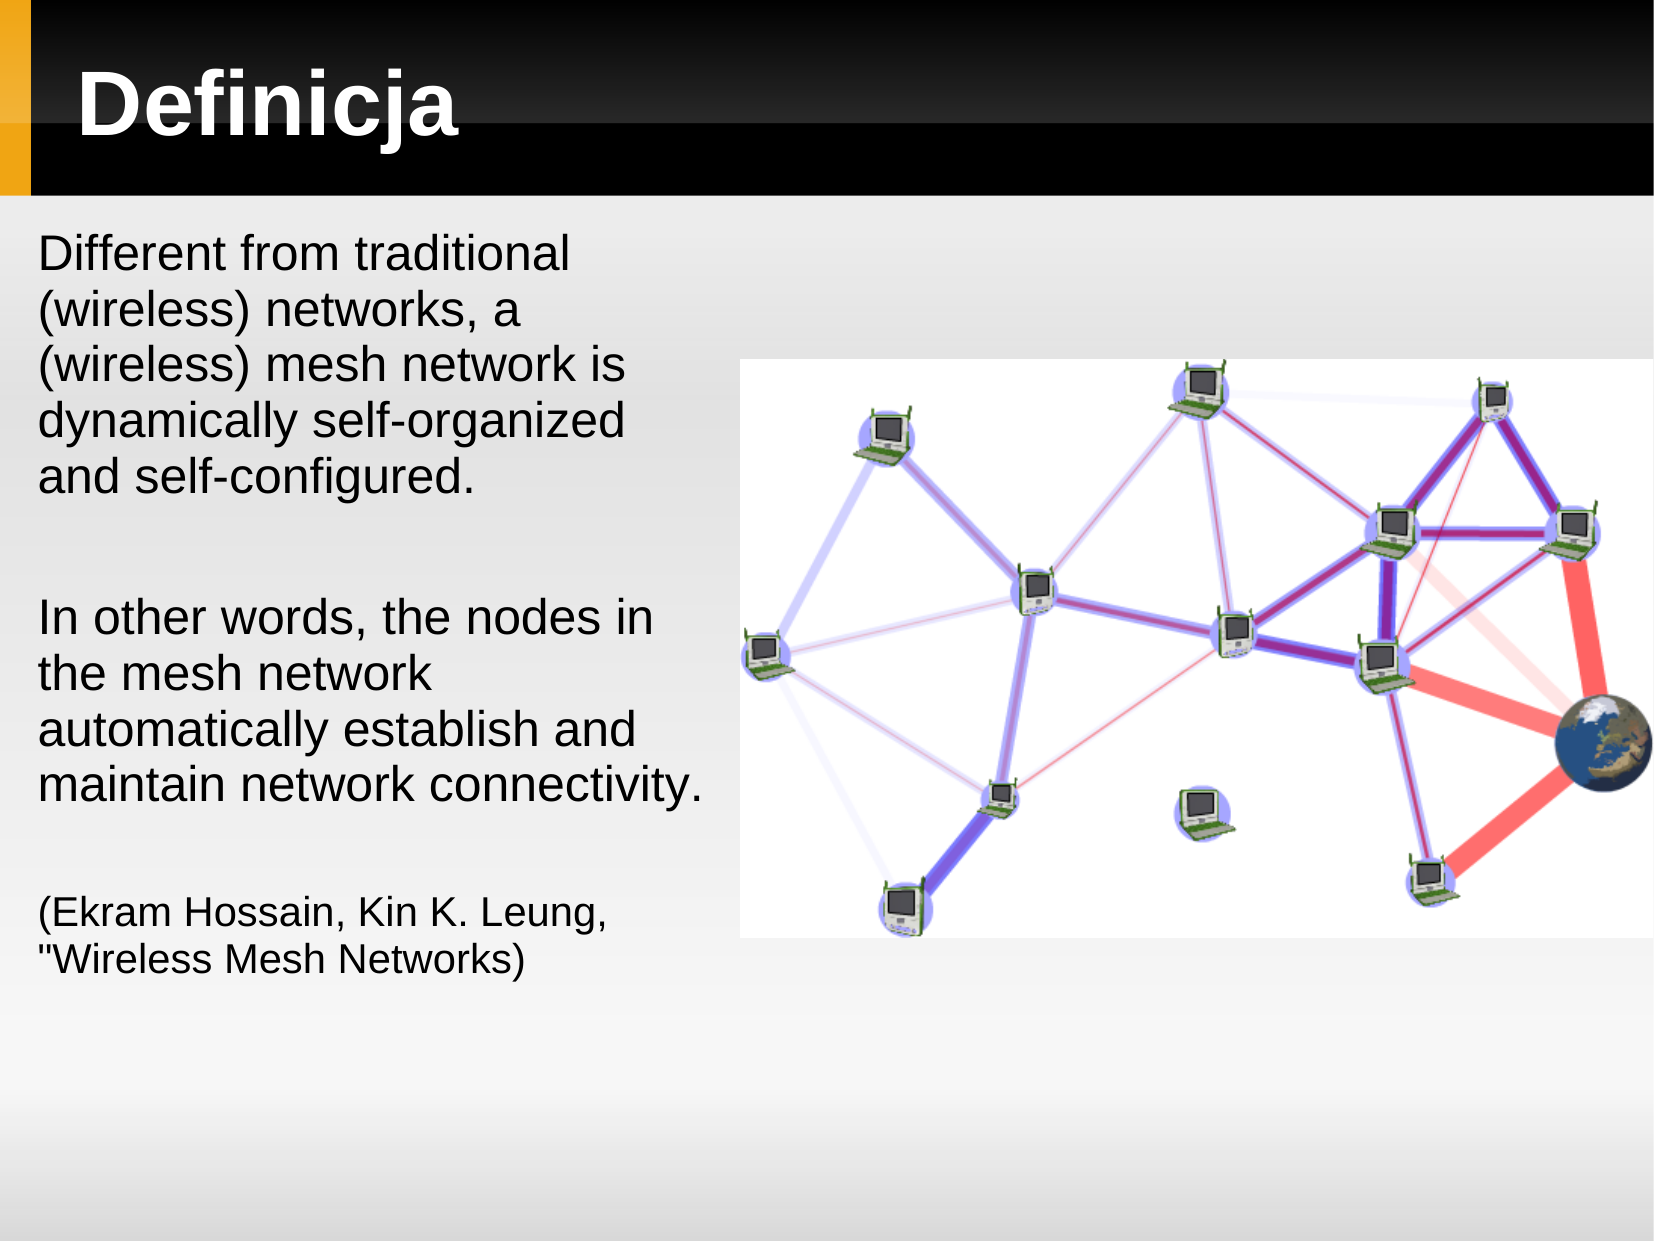

# Definicja
Different from traditional (wireless) networks, a (wireless) mesh network is dynamically self-organized and self-configured.
In other words, the nodes in the mesh network automatically establish and maintain network connectivity.
(Ekram Hossain, Kin K. Leung, "Wireless Mesh Networks)